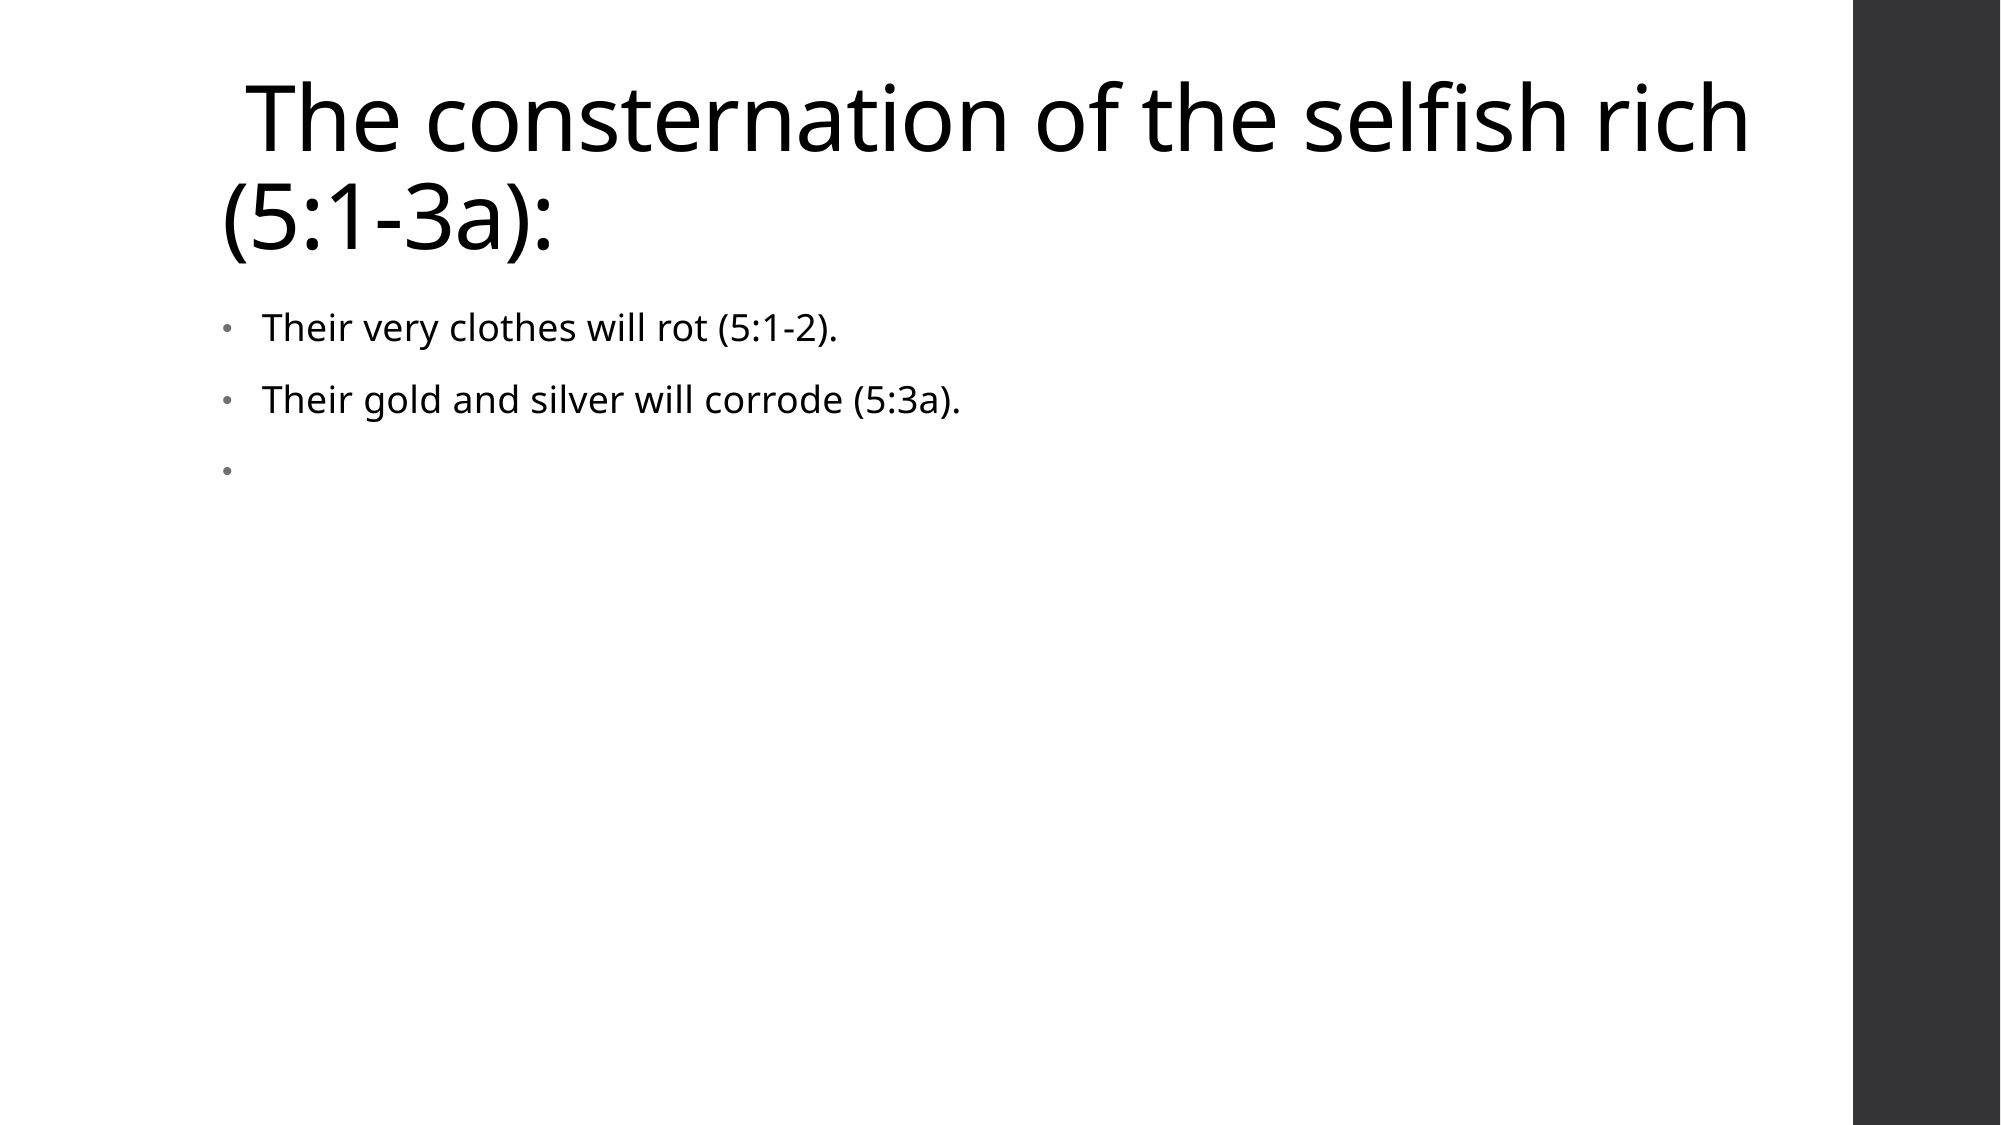

# The consternation of the selfish rich (5:1-3a):
 Their very clothes will rot (5:1-2).
 Their gold and silver will corrode (5:3a).